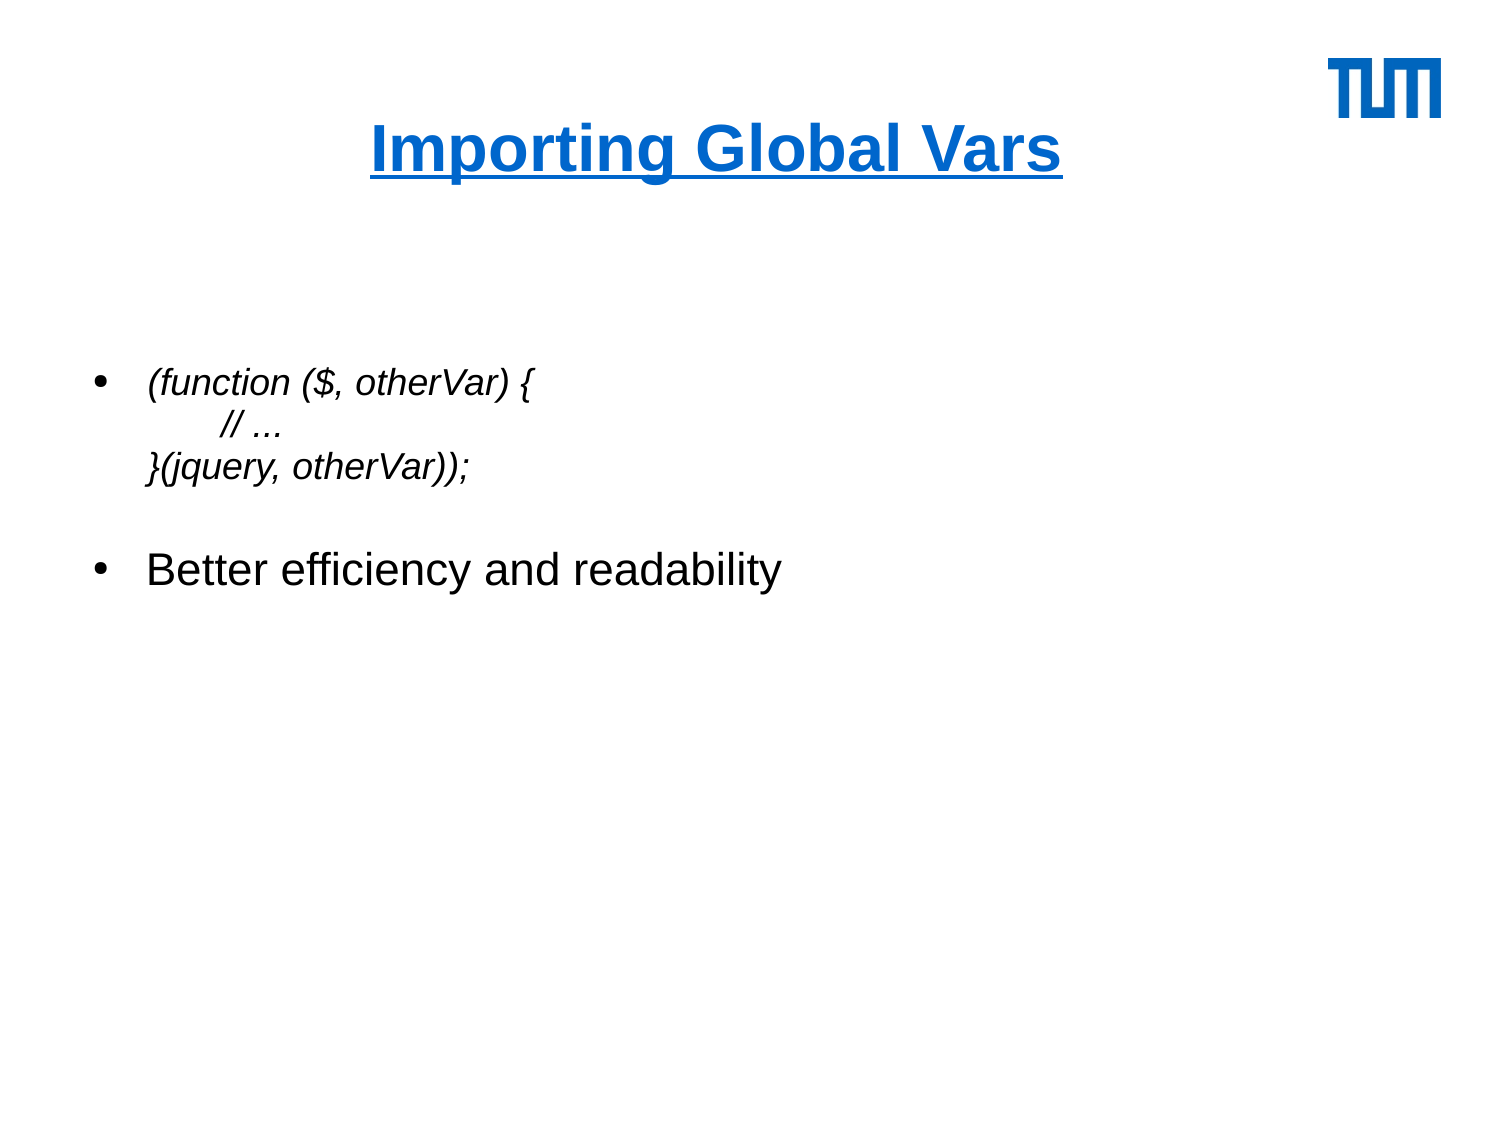

# Importing Global Vars
Better efficiency and readability
(function ($, otherVar) {
	// ...
}(jquery, otherVar));